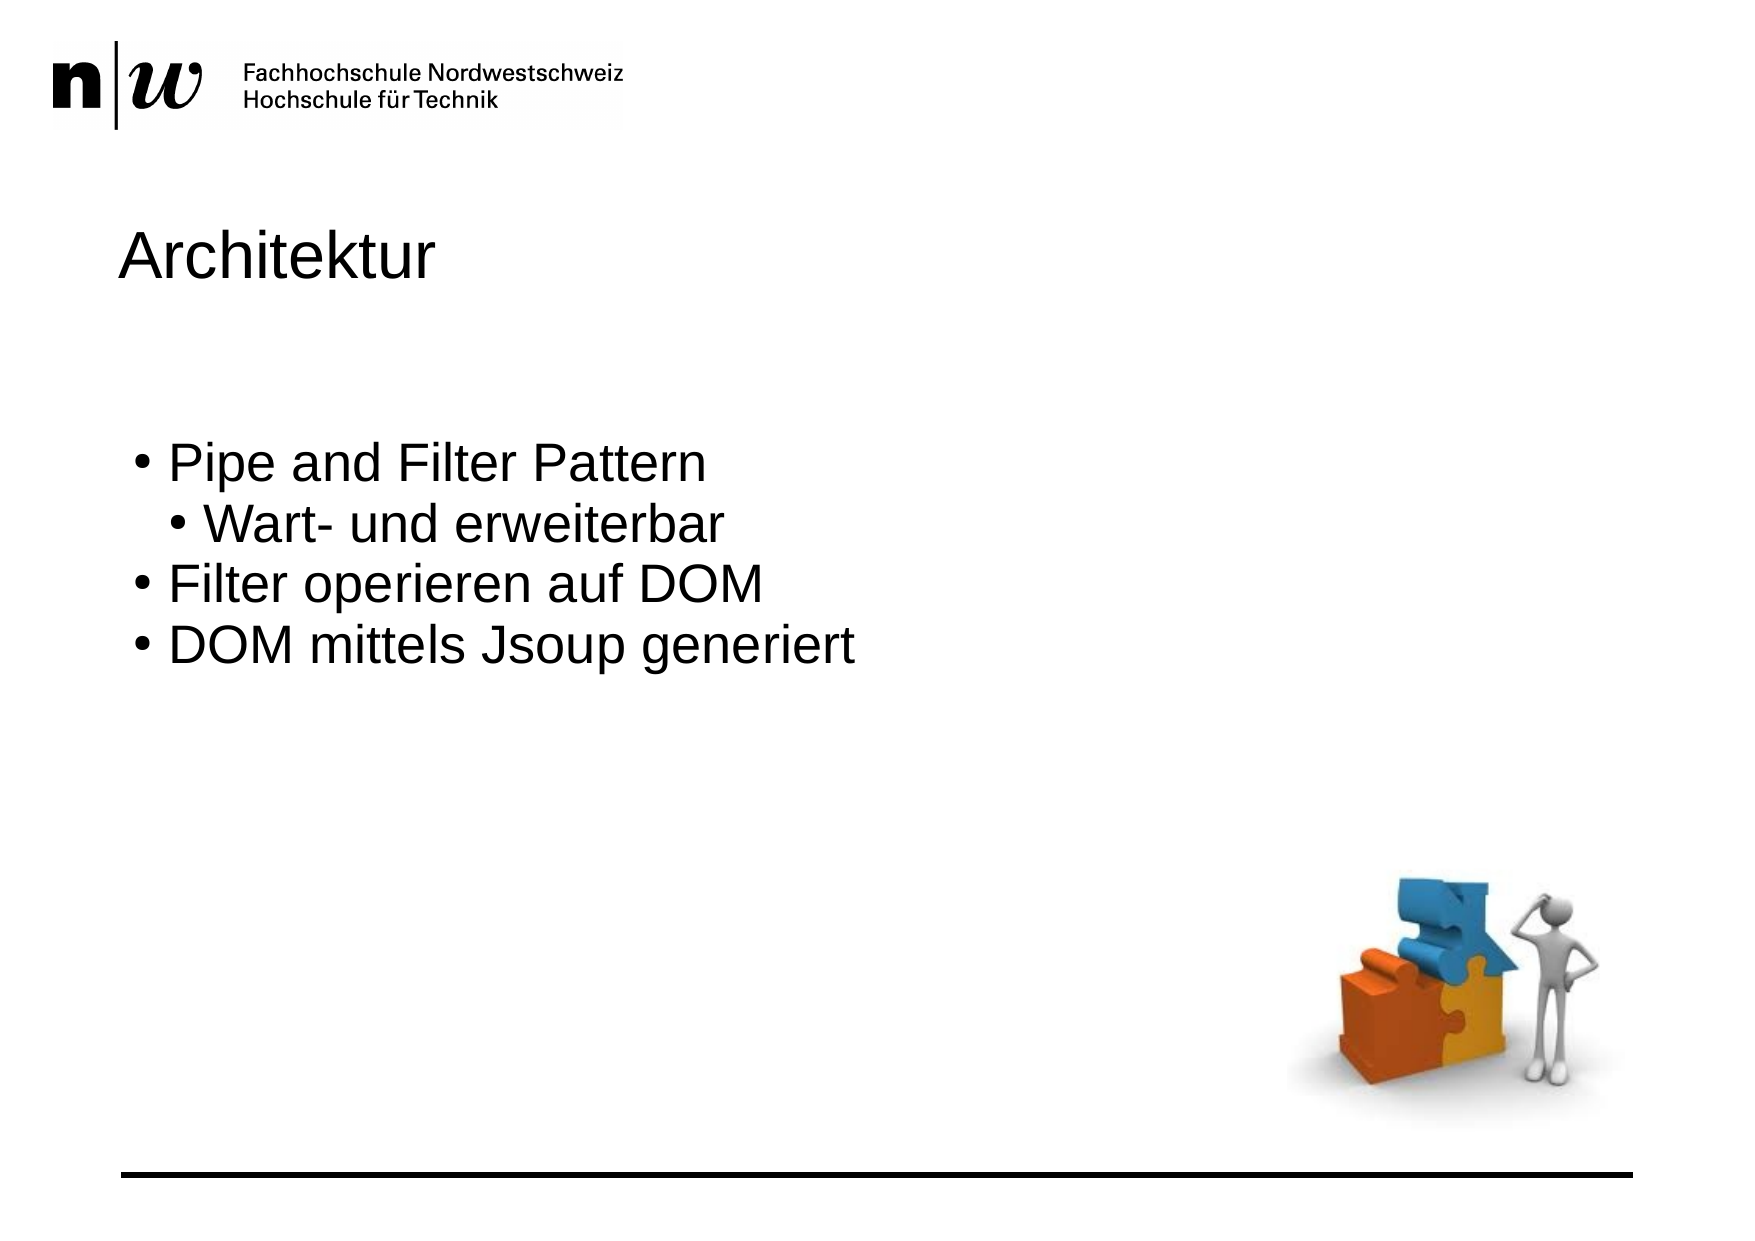

Architektur
Pipe and Filter Pattern
Wart- und erweiterbar
Filter operieren auf DOM
DOM mittels Jsoup generiert